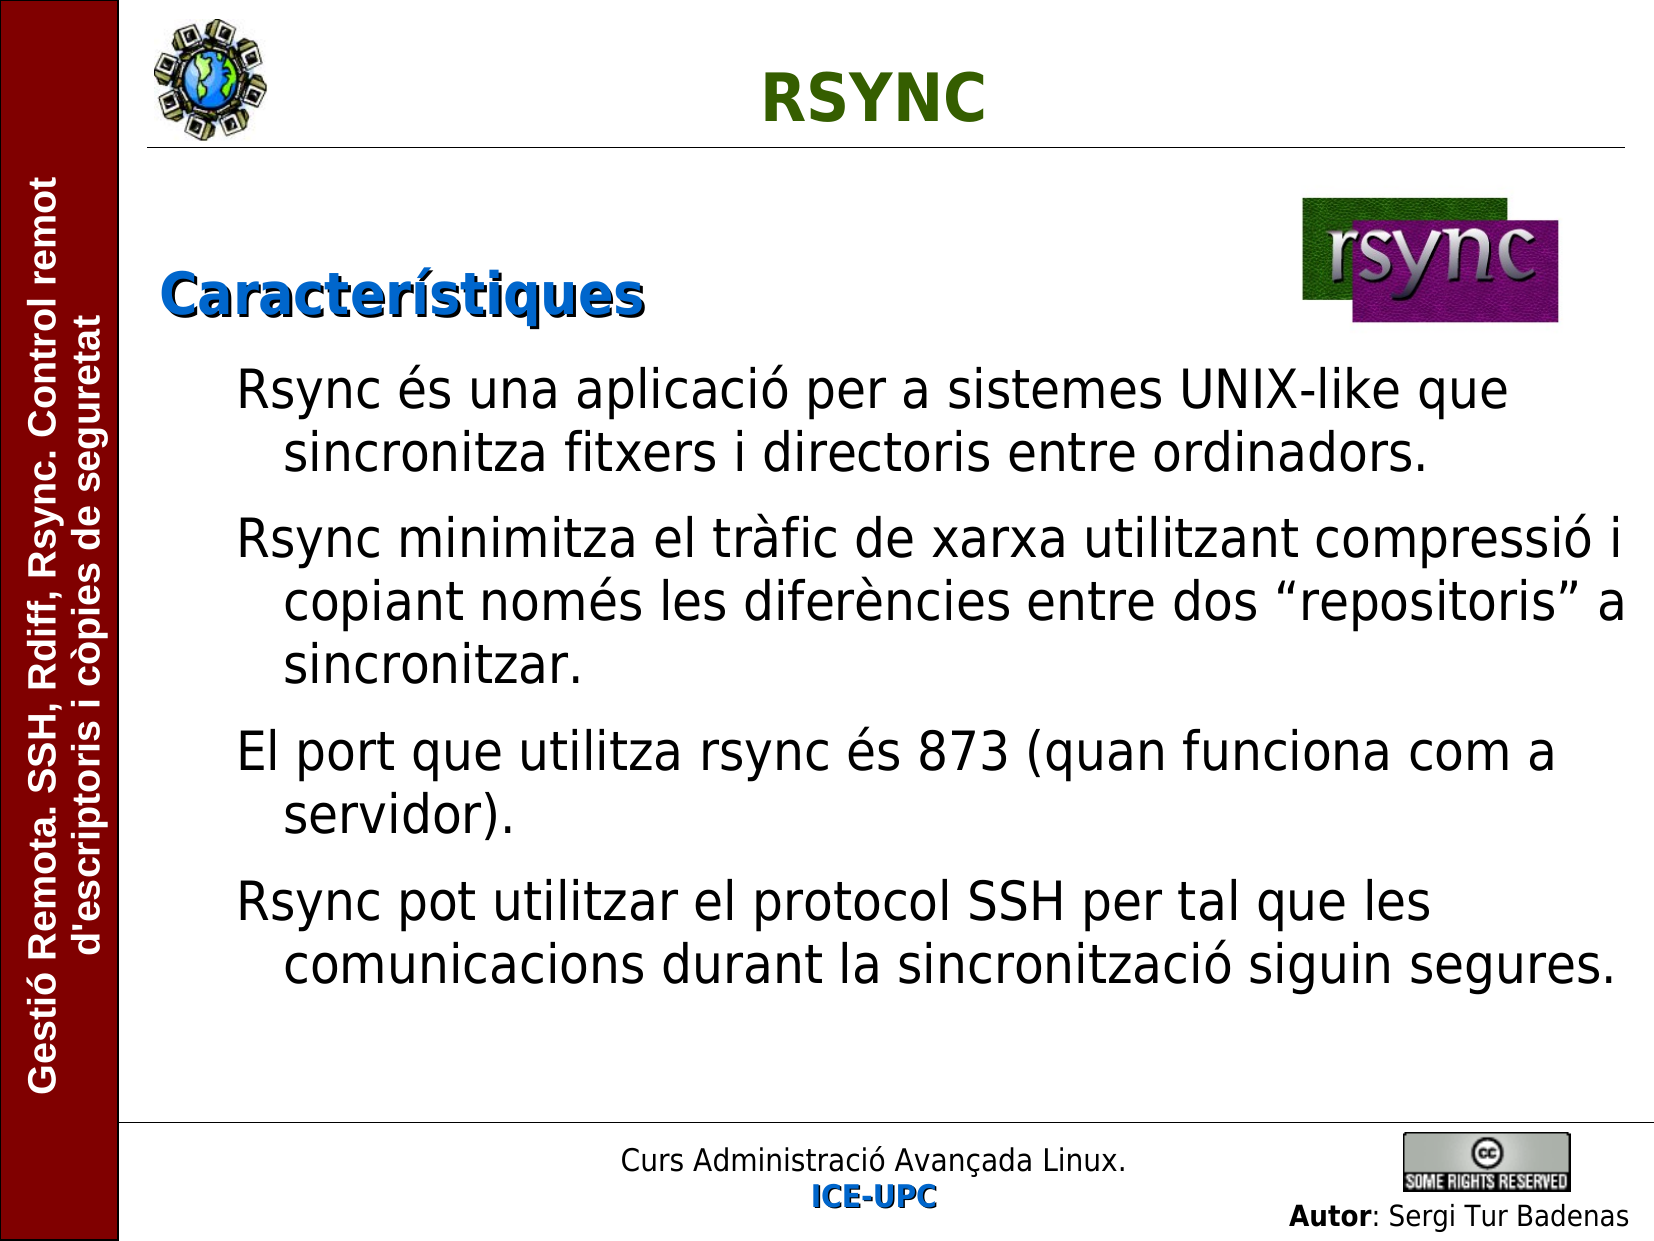

# RSYNC
Característiques
Rsync és una aplicació per a sistemes UNIX-like que sincronitza fitxers i directoris entre ordinadors.
Rsync minimitza el tràfic de xarxa utilitzant compressió i copiant només les diferències entre dos “repositoris” a sincronitzar.
El port que utilitza rsync és 873 (quan funciona com a servidor).
Rsync pot utilitzar el protocol SSH per tal que les comunicacions durant la sincronització siguin segures.